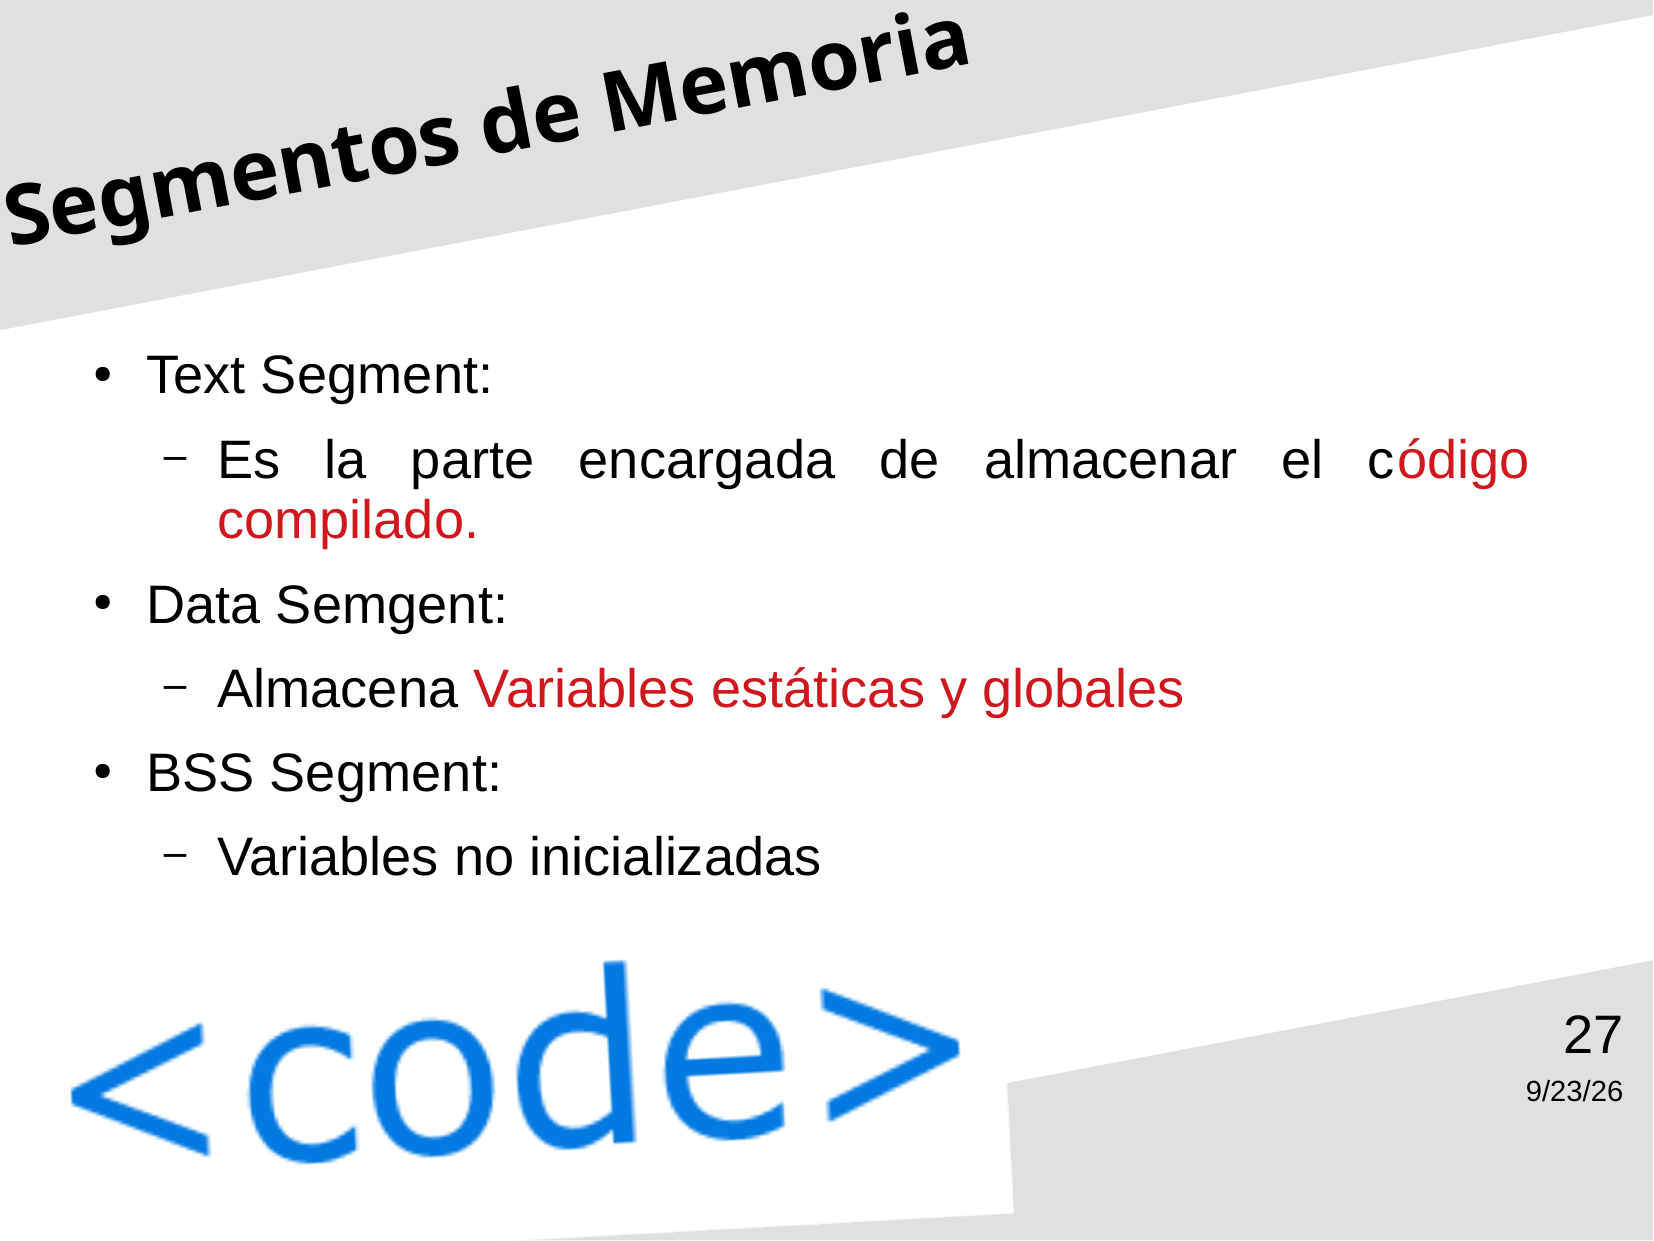

# Segmentos de Memoria
Text Segment:
Es la parte encargada de almacenar el código compilado.
Data Semgent:
Almacena Variables estáticas y globales
BSS Segment:
Variables no inicializadas
27